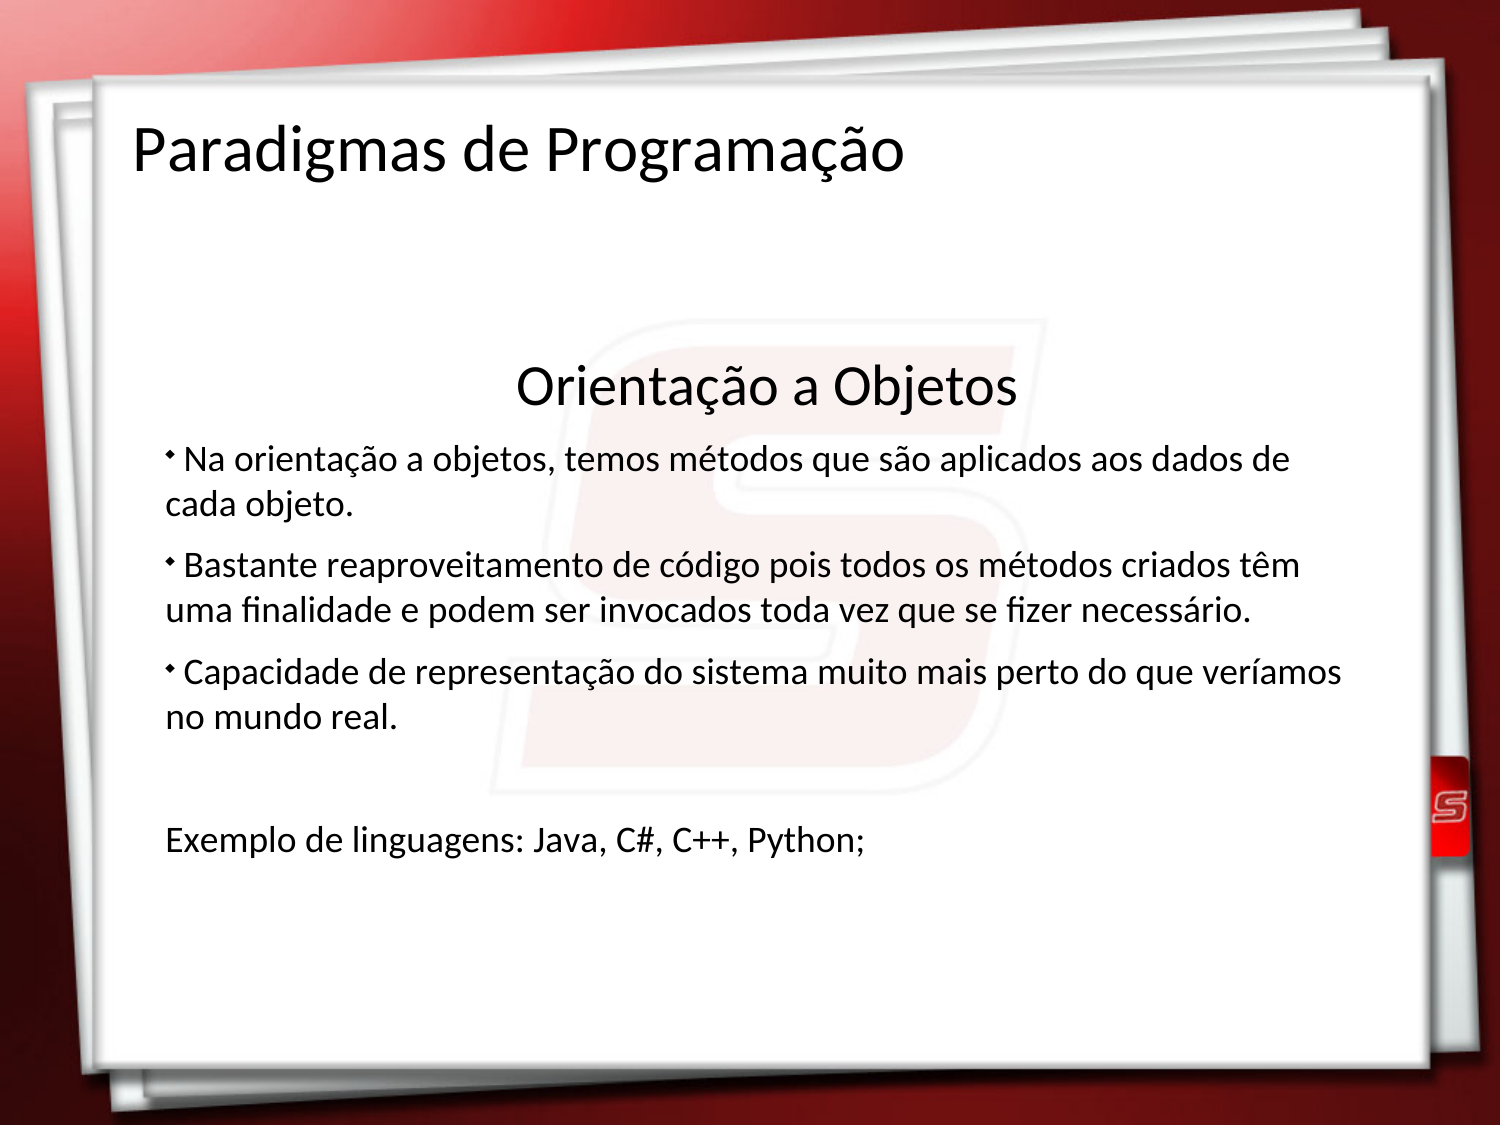

# Paradigmas de Programação
Orientação a Objetos
 Na orientação a objetos, temos métodos que são aplicados aos dados de cada objeto.
 Bastante reaproveitamento de código pois todos os métodos criados têm uma finalidade e podem ser invocados toda vez que se fizer necessário.
 Capacidade de representação do sistema muito mais perto do que veríamos no mundo real.
Exemplo de linguagens: Java, C#, C++, Python;